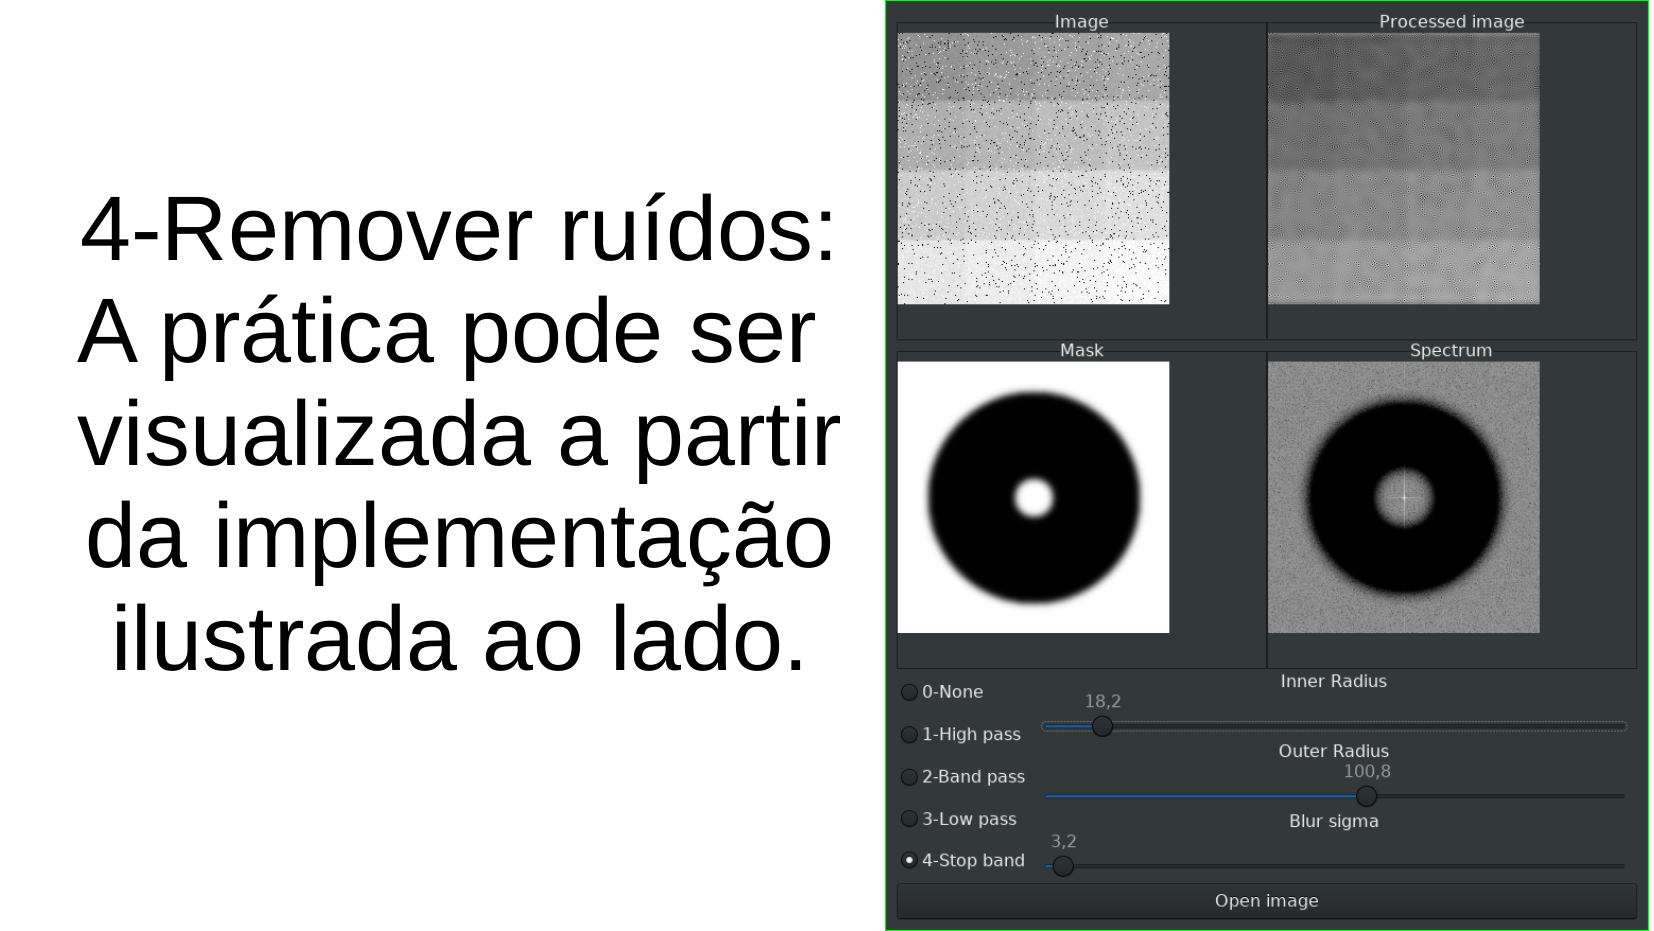

# 4-Remover ruídos: A prática pode ser visualizada a partir da implementação ilustrada ao lado.